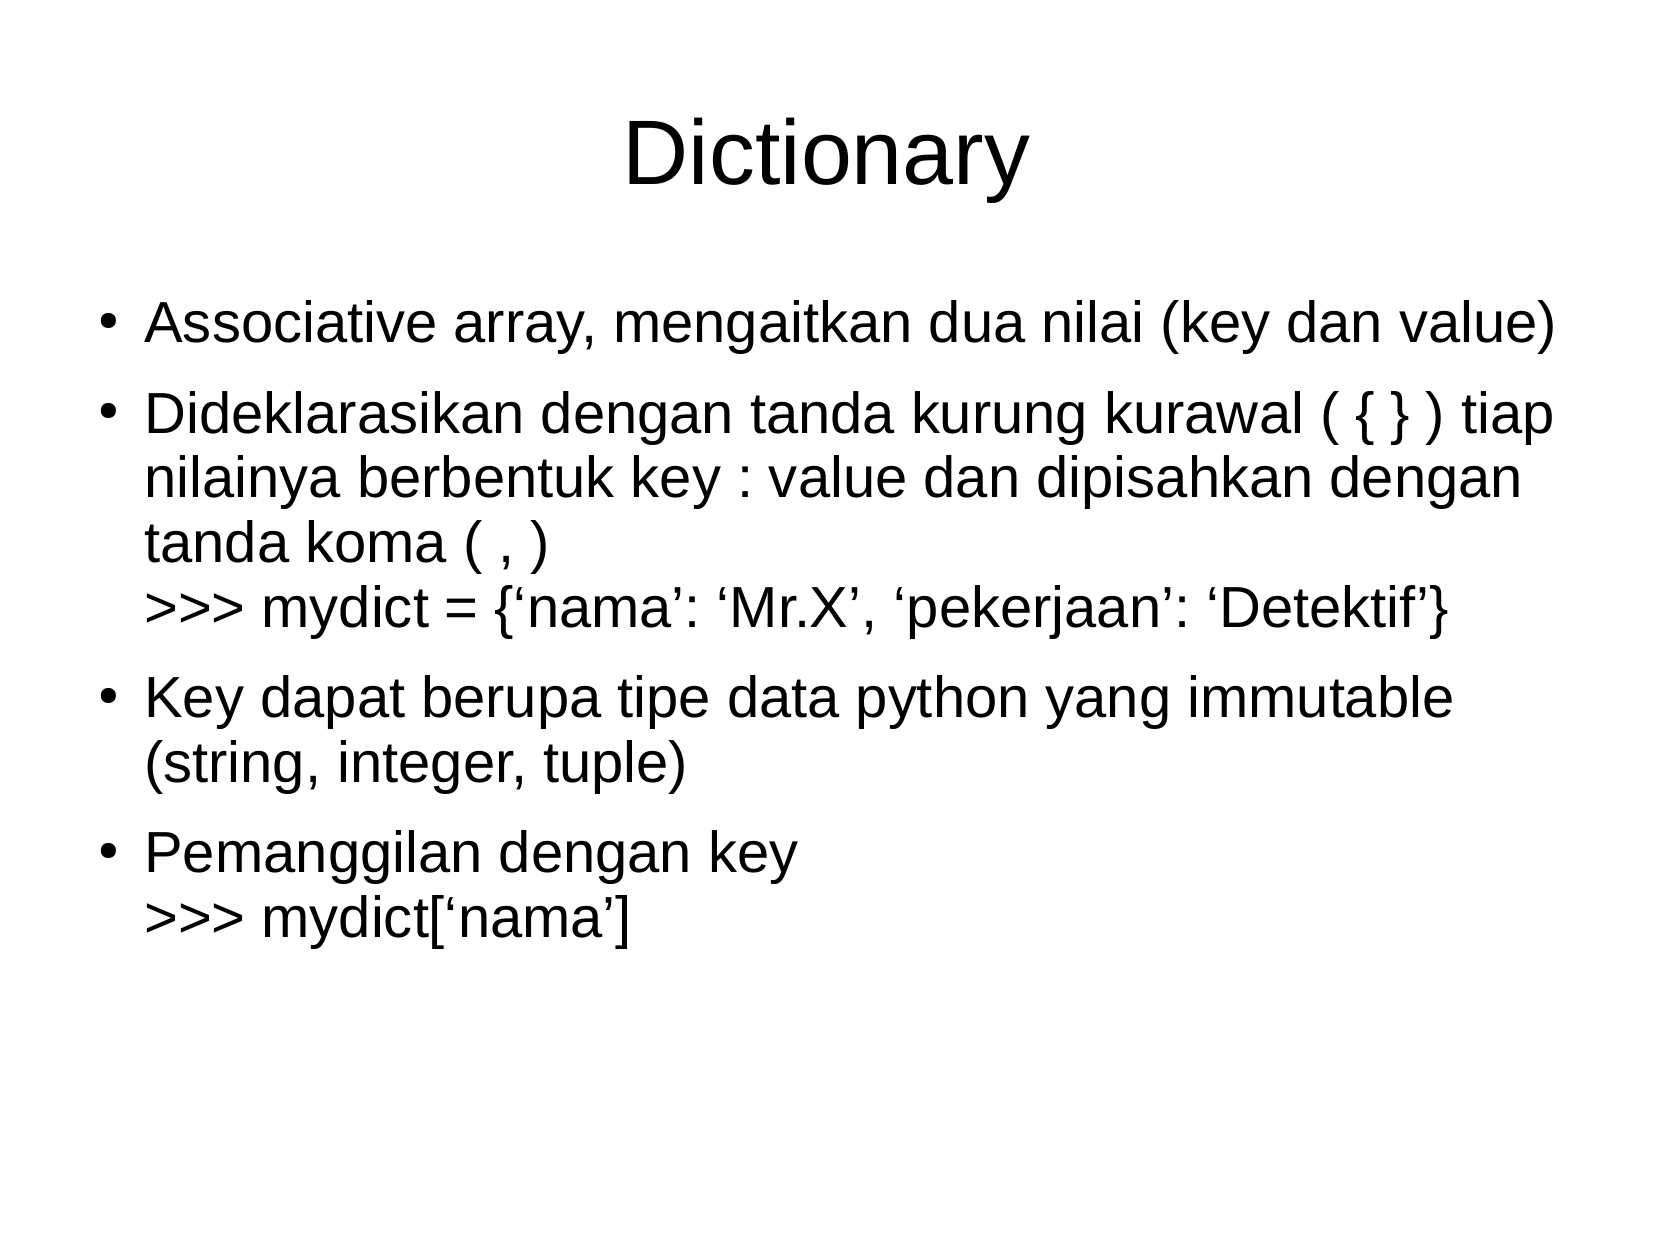

# Dictionary
Associative array, mengaitkan dua nilai (key dan value)
Dideklarasikan dengan tanda kurung kurawal ( { } ) tiap nilainya berbentuk key : value dan dipisahkan dengan tanda koma ( , )
>>> mydict = {‘nama’: ‘Mr.X’, ‘pekerjaan’: ‘Detektif’}
Key dapat berupa tipe data python yang immutable (string, integer, tuple)
Pemanggilan dengan key
>>> mydict[‘nama’]